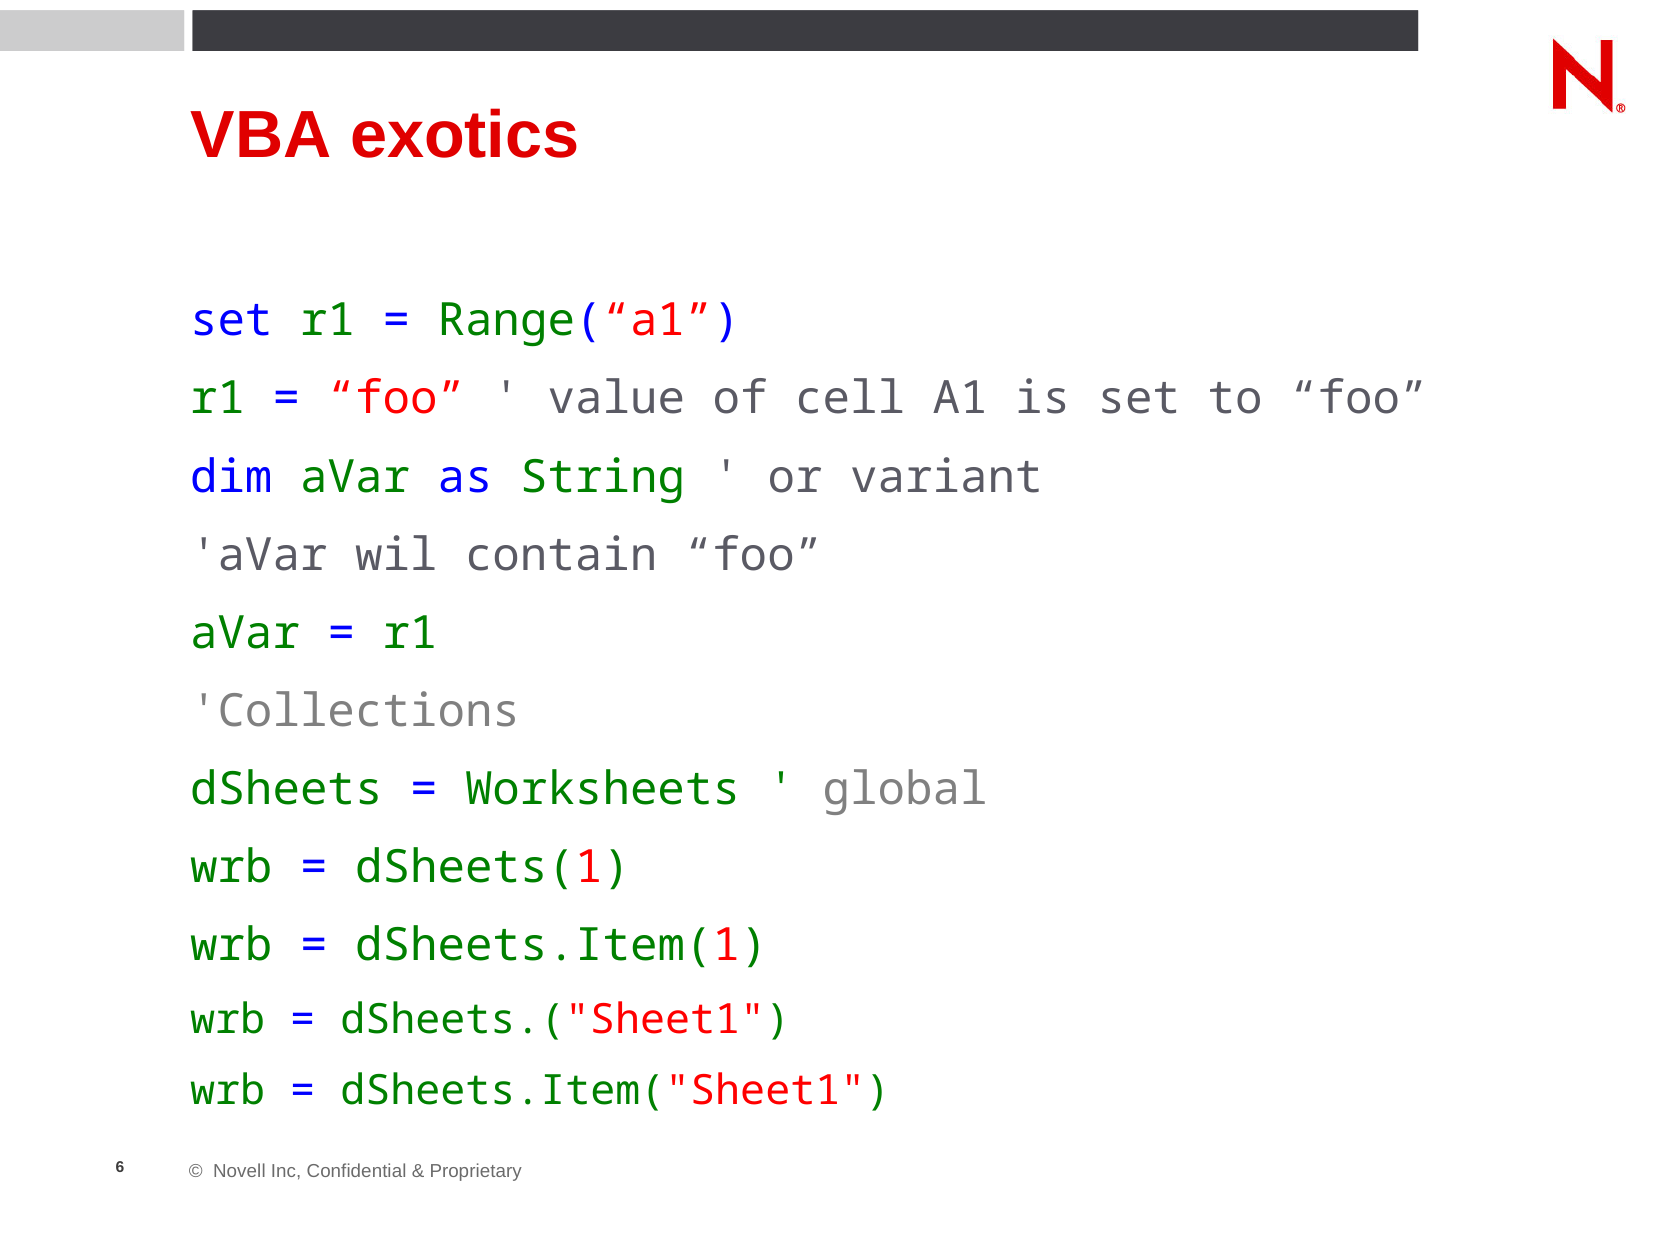

# VBA exotics
set r1 = Range(“a1”)
r1 = “foo” ' value of cell A1 is set to “foo”
dim aVar as String ' or variant
'aVar wil contain “foo”
aVar = r1
'Collections
dSheets = Worksheets ' global
wrb = dSheets(1)
wrb = dSheets.Item(1)
wrb = dSheets.("Sheet1")
wrb = dSheets.Item("Sheet1")